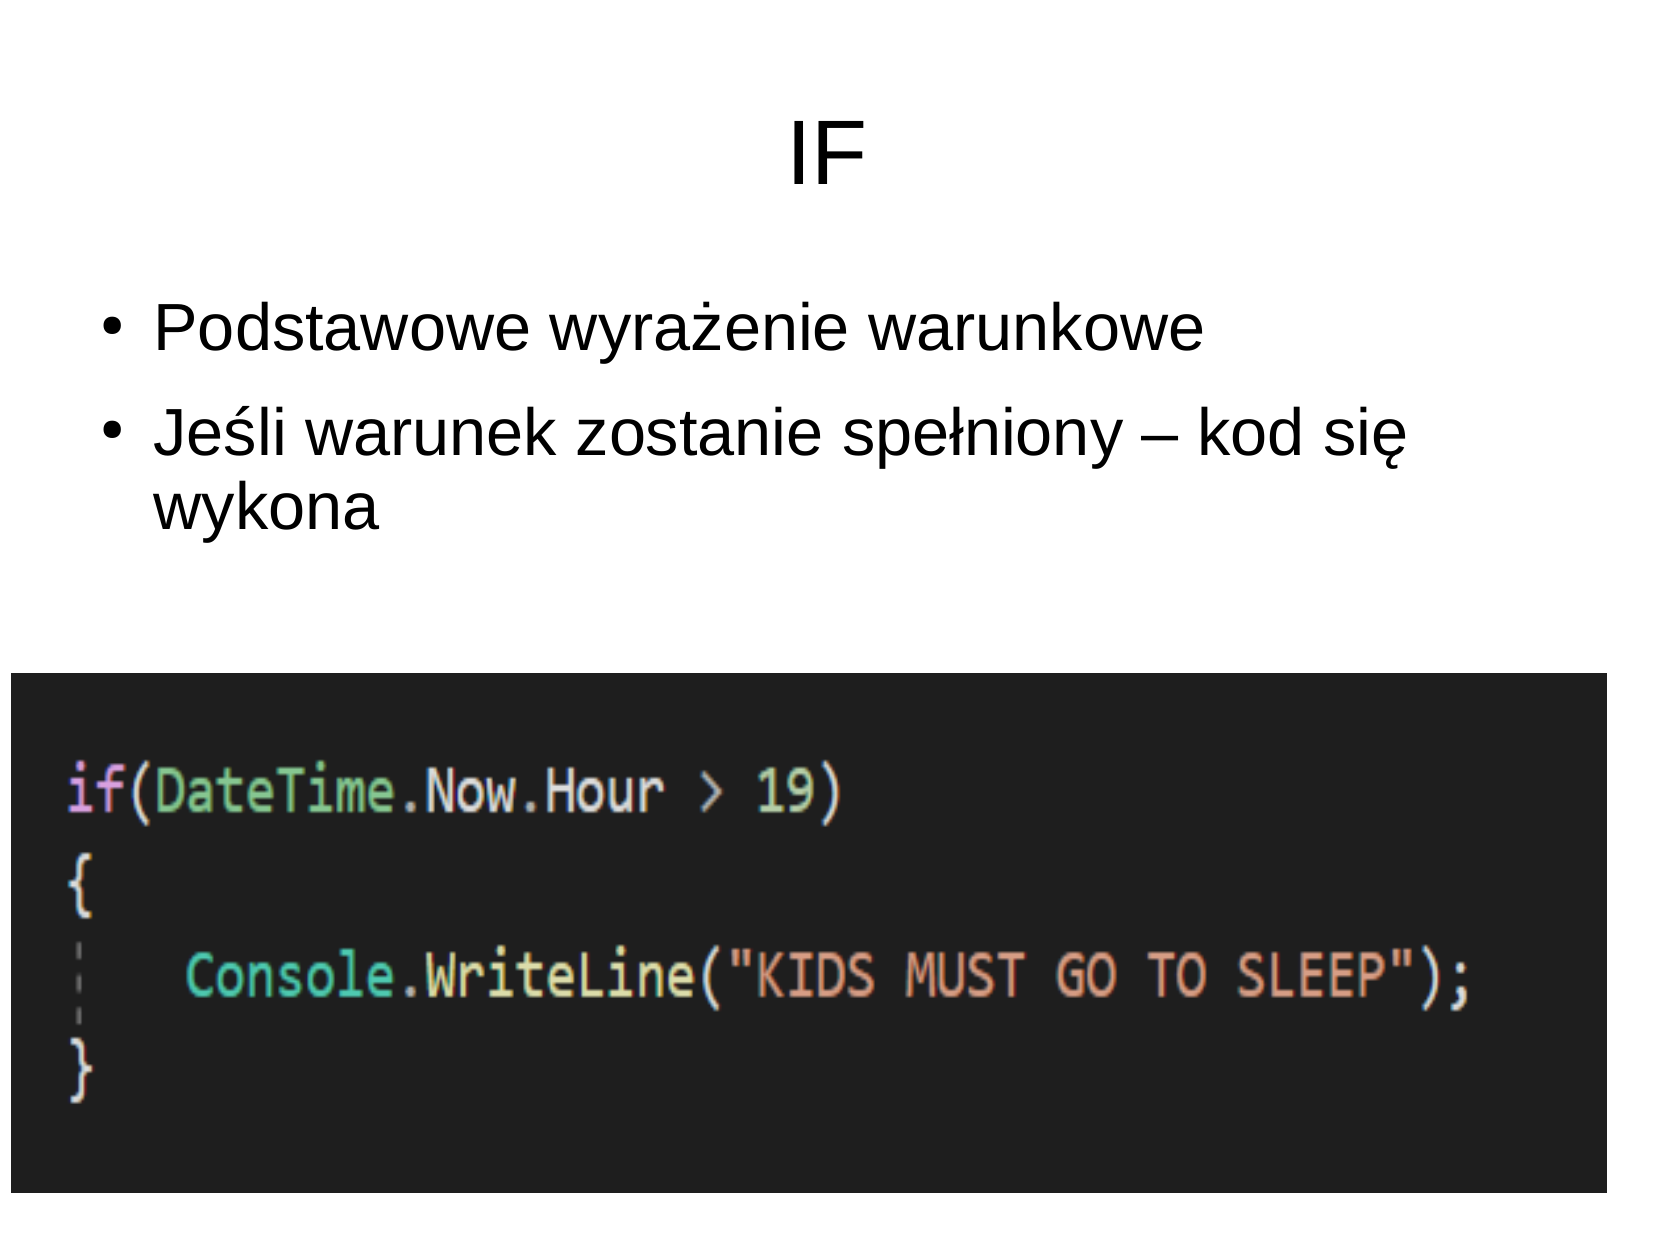

# IF
Podstawowe wyrażenie warunkowe
Jeśli warunek zostanie spełniony – kod się wykona